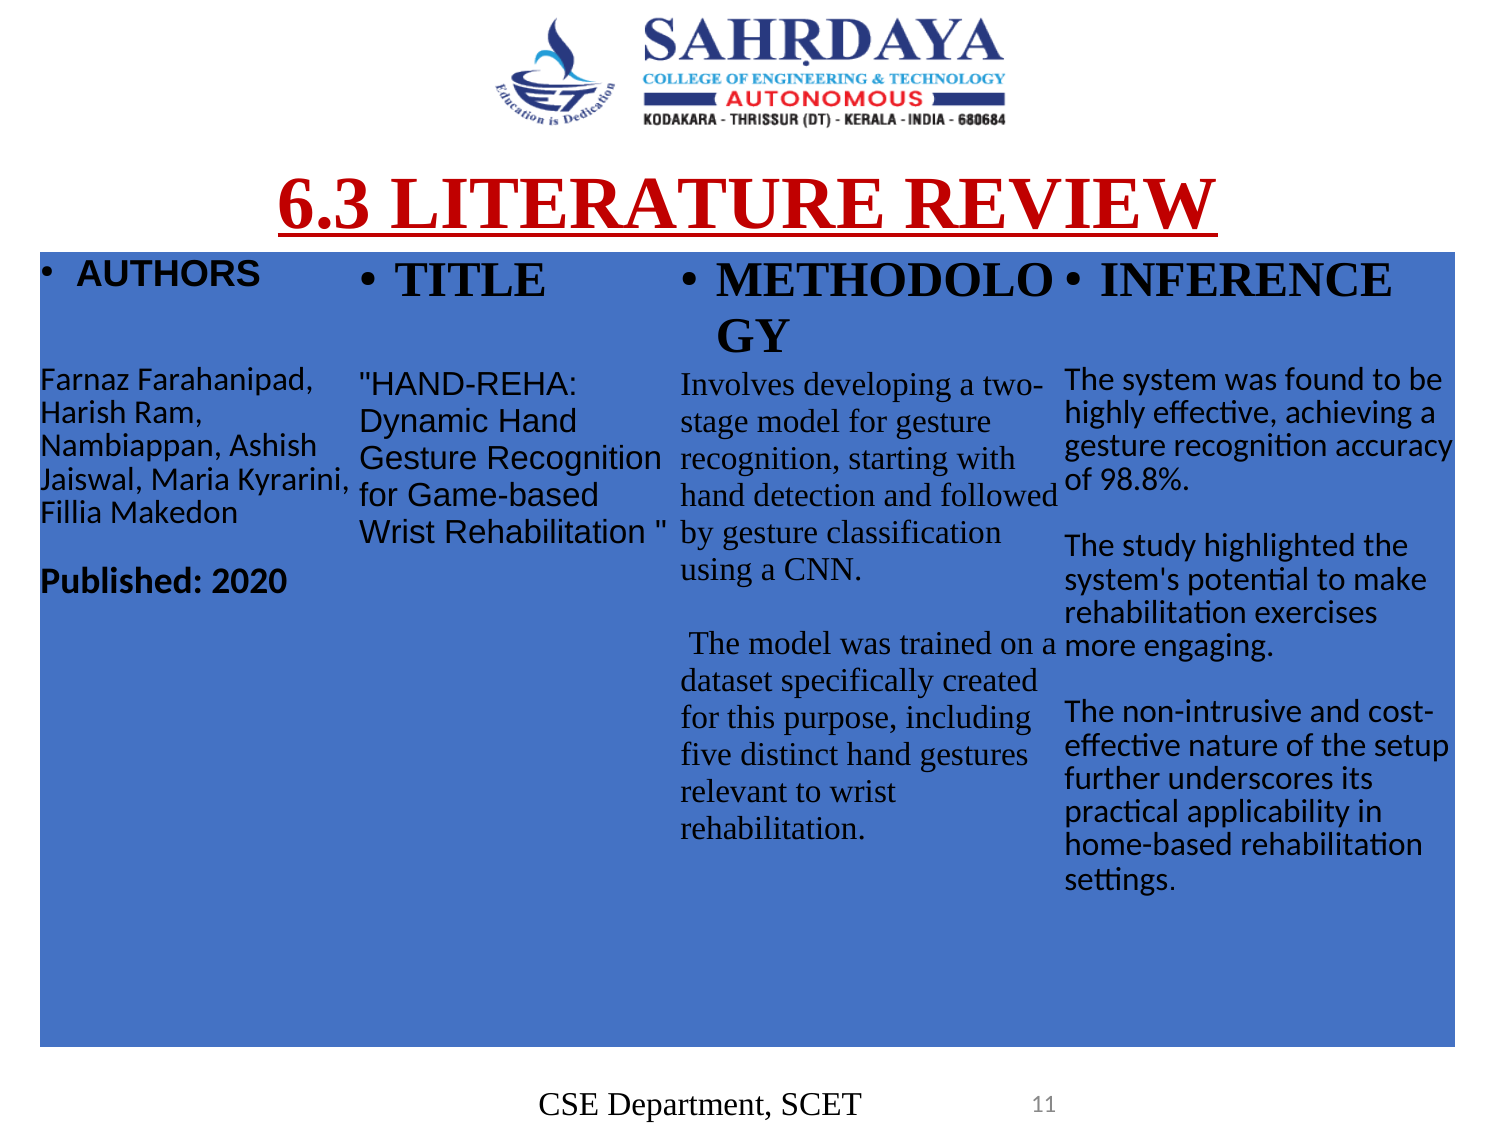

6.3 LITERATURE REVIEW​
| AUTHORS | TITLE | METHODOLOGY | INFERENCE |
| --- | --- | --- | --- |
| Farnaz Farahanipad, Harish Ram, Nambiappan, Ashish Jaiswal, Maria Kyrarini, Fillia Makedon Published: 2020 | "HAND-REHA: Dynamic Hand Gesture Recognition for Game-based Wrist Rehabilitation " | Involves developing a two-stage model for gesture recognition, starting with hand detection and followed by gesture classification using a CNN.  The model was trained on a dataset specifically created for this purpose, including five distinct hand gestures relevant to wrist rehabilitation. | The system was found to be highly effective, achieving a gesture recognition accuracy of 98.8%. The study highlighted the system's potential to make rehabilitation exercises more engaging. The non-intrusive and cost-effective nature of the setup further underscores its practical applicability in home-based rehabilitation settings. |
CSE Department, SCET​
11